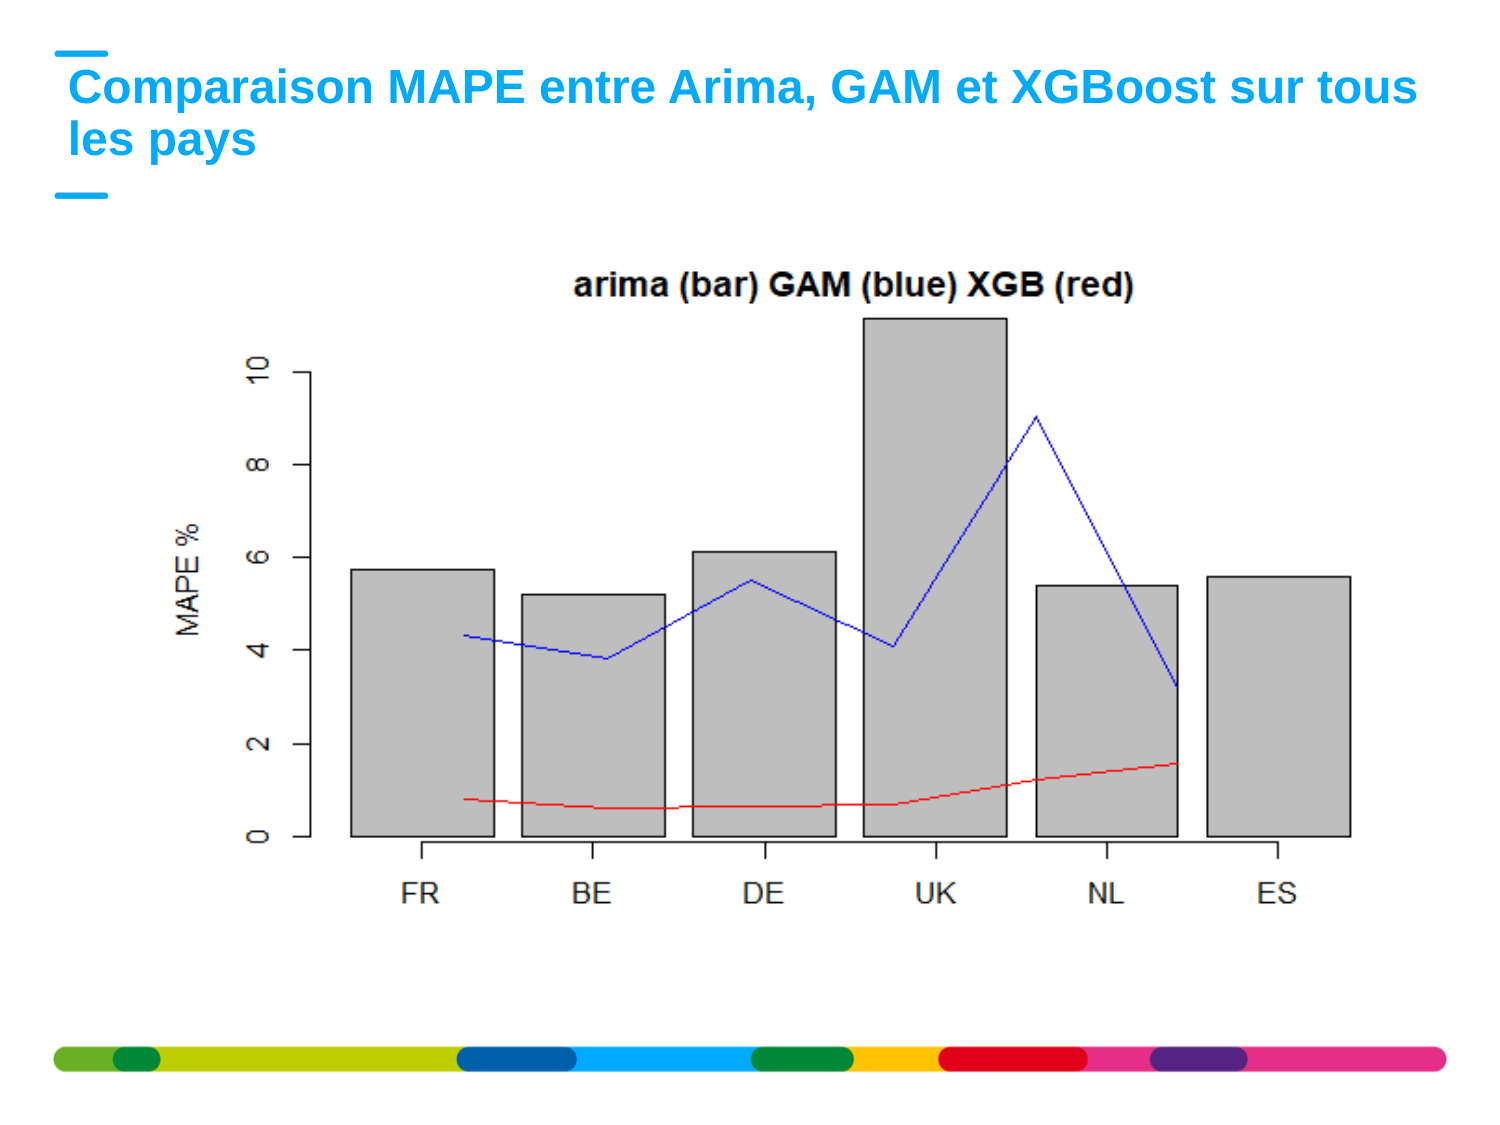

# Comparaison MAPE entre Arima, GAM et XGBoost sur tous les pays